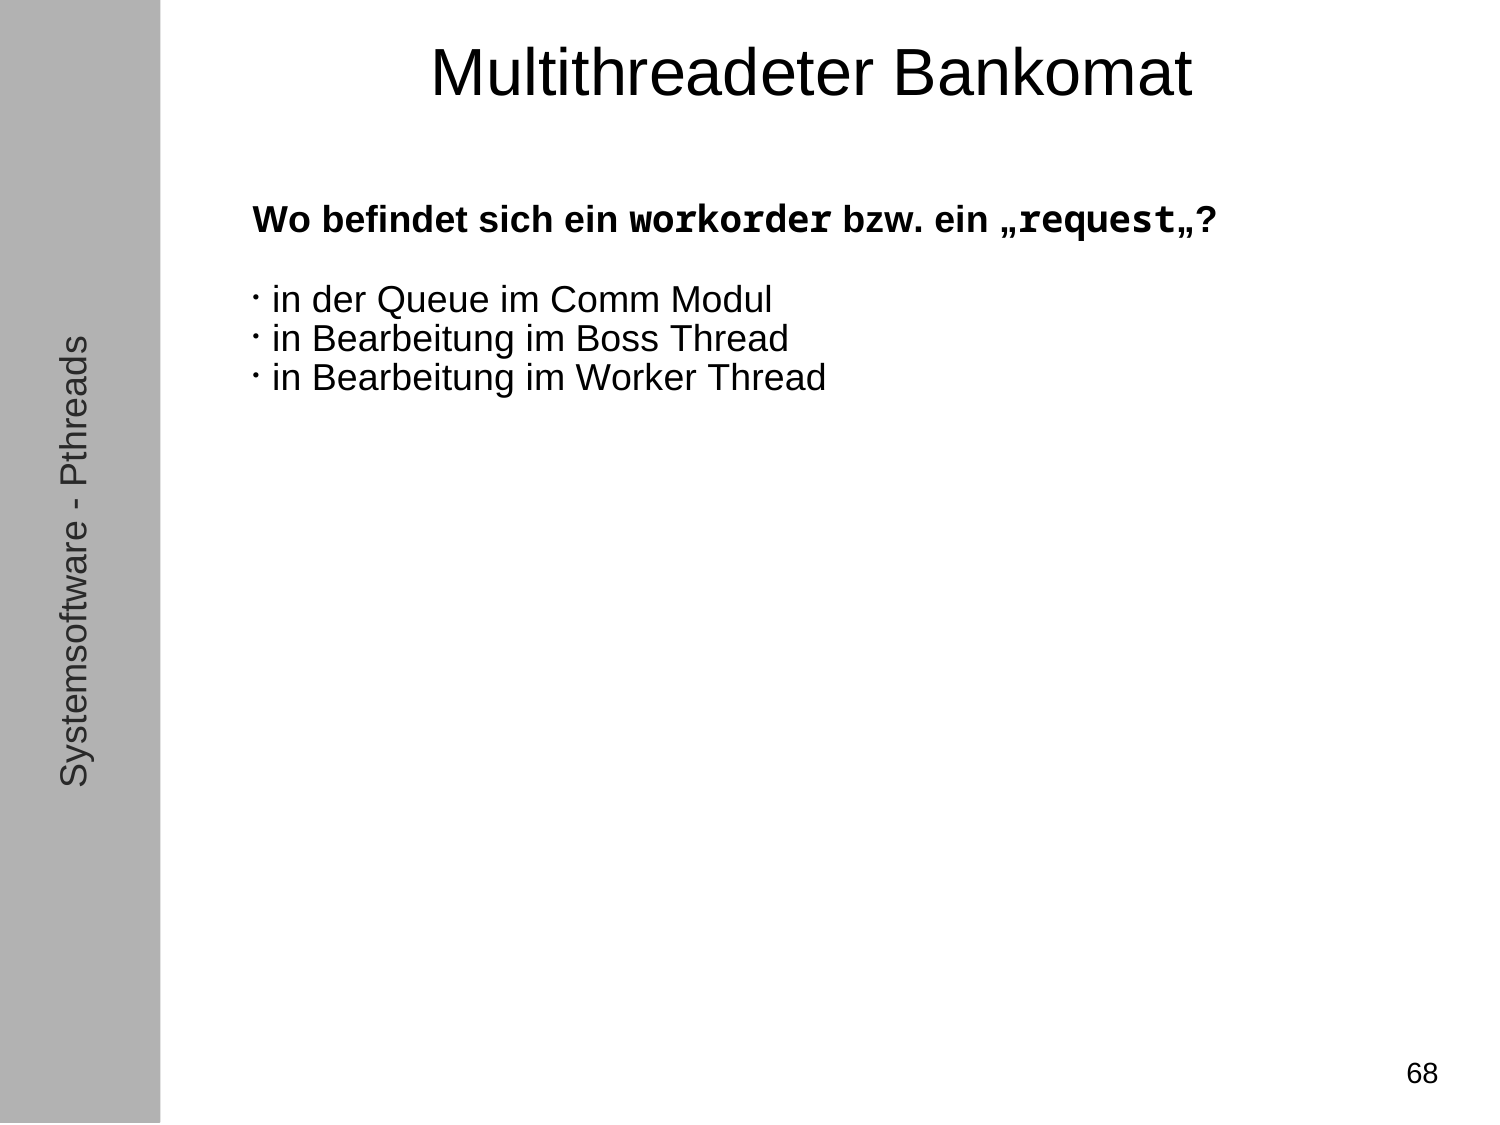

Multithreadeter Bankomat
Wo befindet sich ein workorder bzw. ein „request„?
in der Queue im Comm Modul
in Bearbeitung im Boss Thread
in Bearbeitung im Worker Thread
Systemsoftware - Pthreads